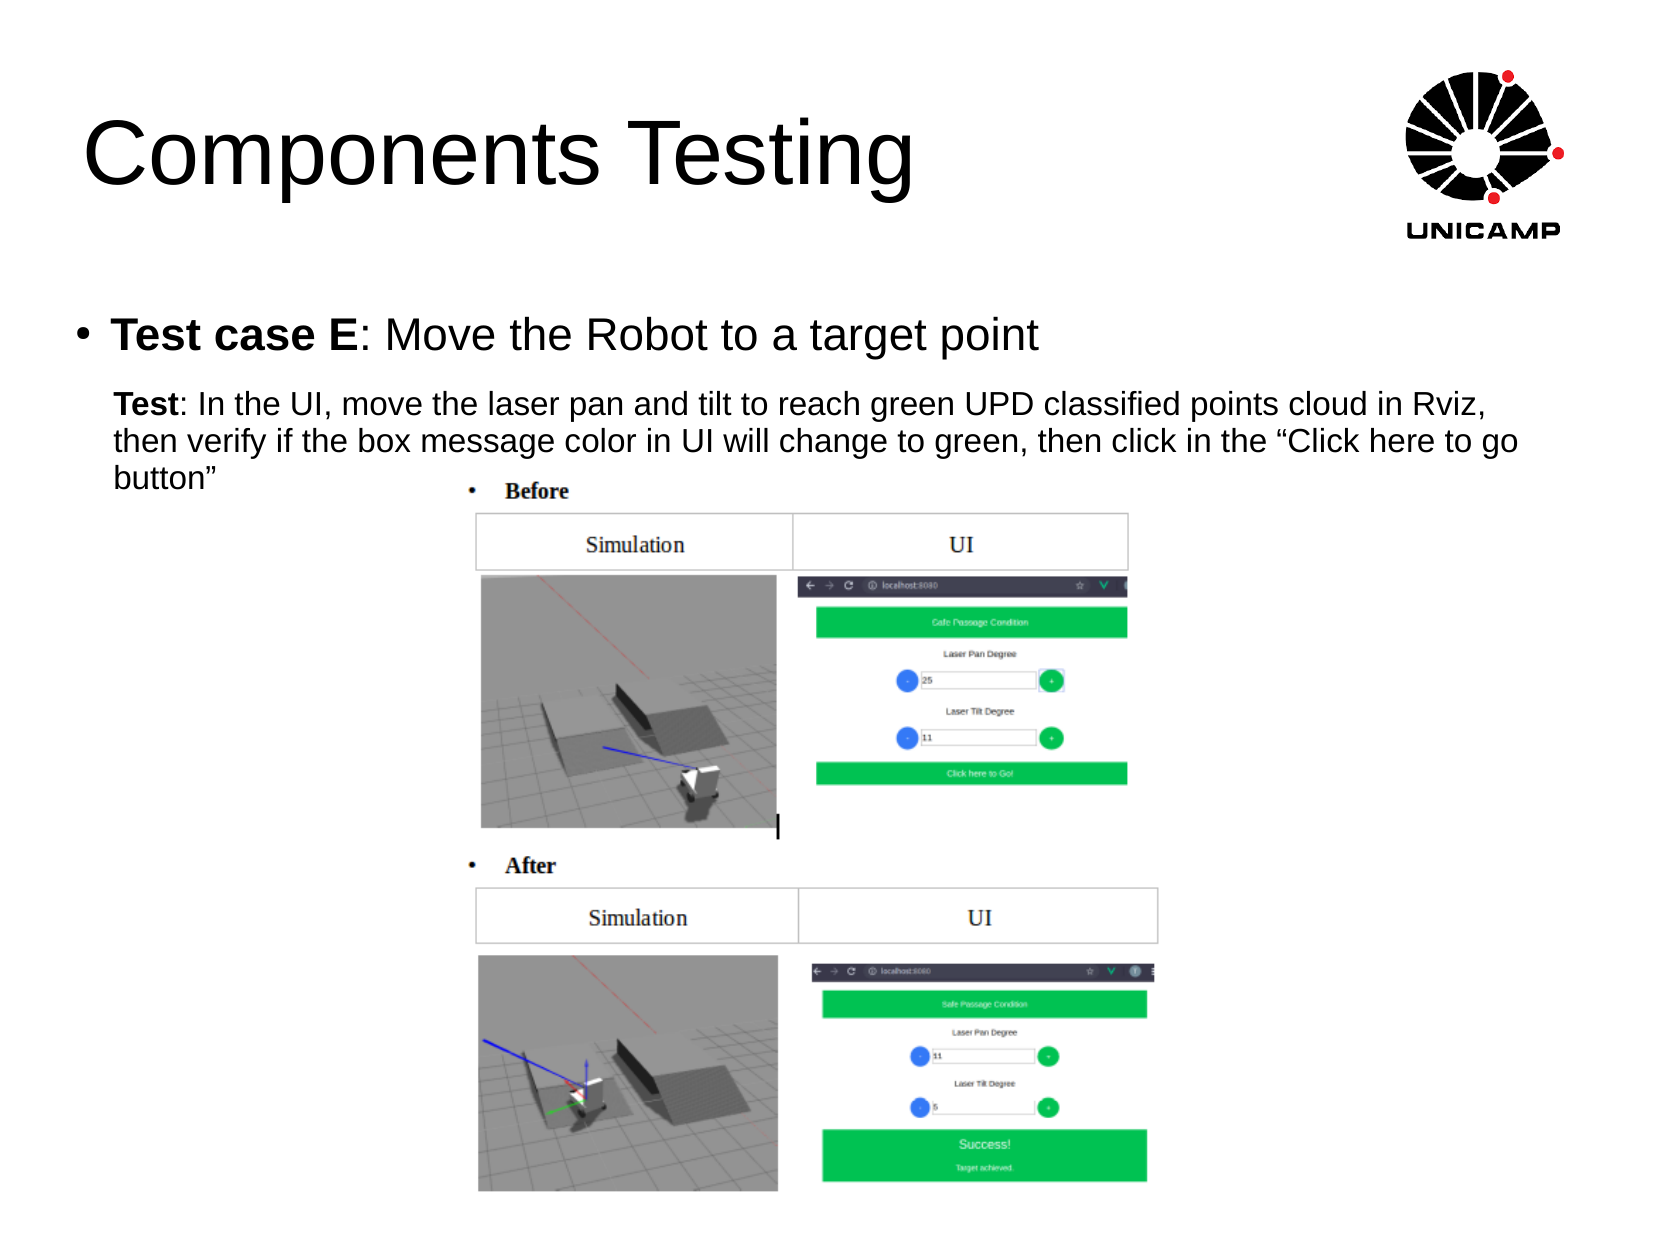

# Components Testing
Test case E: Move the Robot to a target point
Test: In the UI, move the laser pan and tilt to reach green UPD classified points cloud in Rviz, then verify if the box message color in UI will change to green, then click in the “Click here to go button”